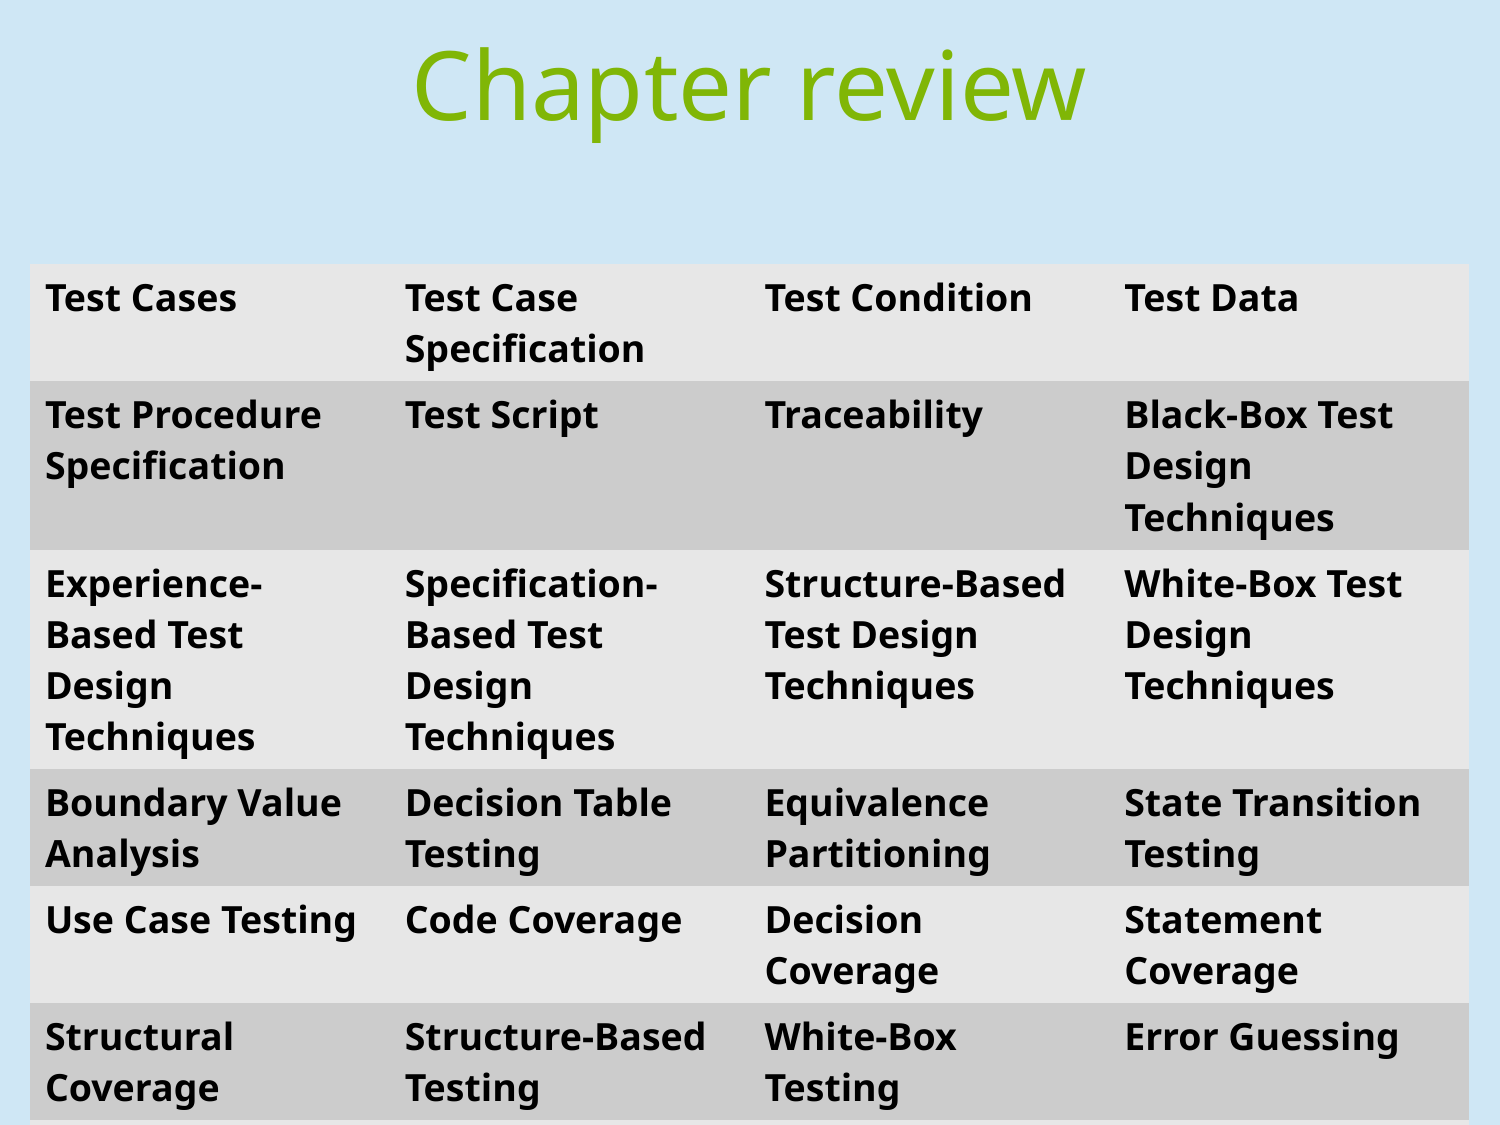

# Chapter review
| Test Cases | Test Case Specification | Test Condition | Test Data |
| --- | --- | --- | --- |
| Test Procedure Specification | Test Script | Traceability | Black-Box Test Design Techniques |
| Experience-Based Test Design Techniques | Specification-Based Test Design Techniques | Structure-Based Test Design Techniques | White-Box Test Design Techniques |
| Boundary Value Analysis | Decision Table Testing | Equivalence Partitioning | State Transition Testing |
| Use Case Testing | Code Coverage | Decision Coverage | Statement Coverage |
| Structural Coverage | Structure-Based Testing | White-Box Testing | Error Guessing |
| Exploratory Testing | | | |